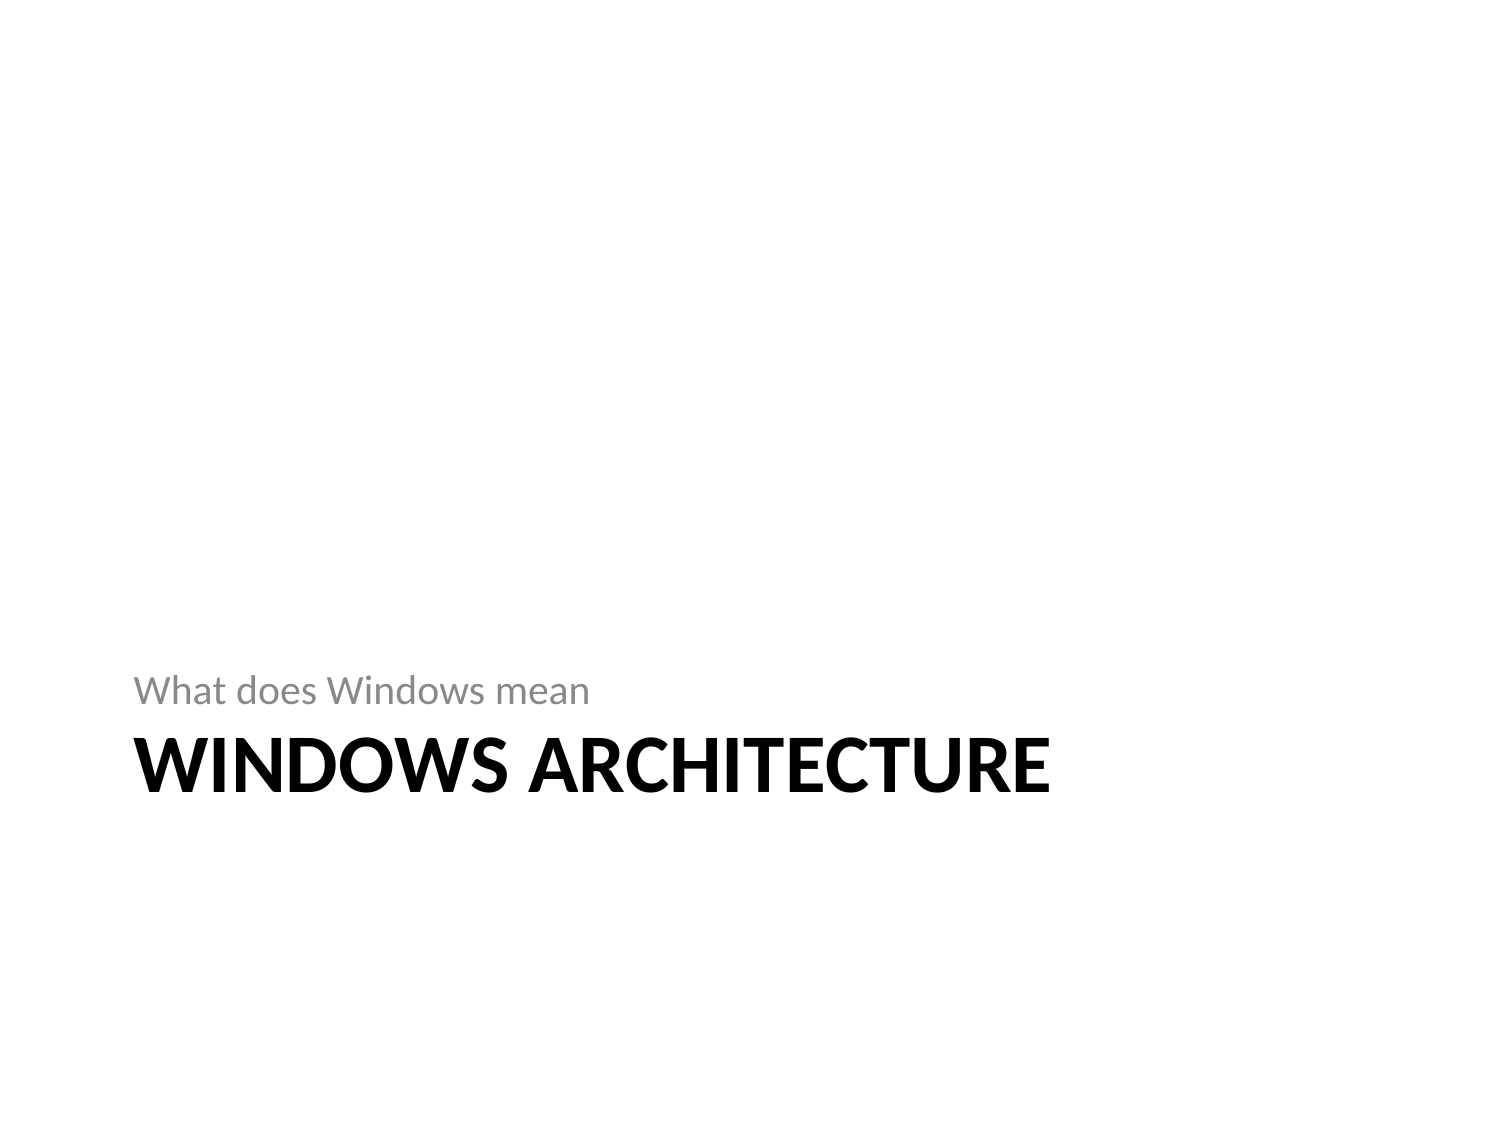

What does Windows mean
# WINDOWS ARCHITECTURE